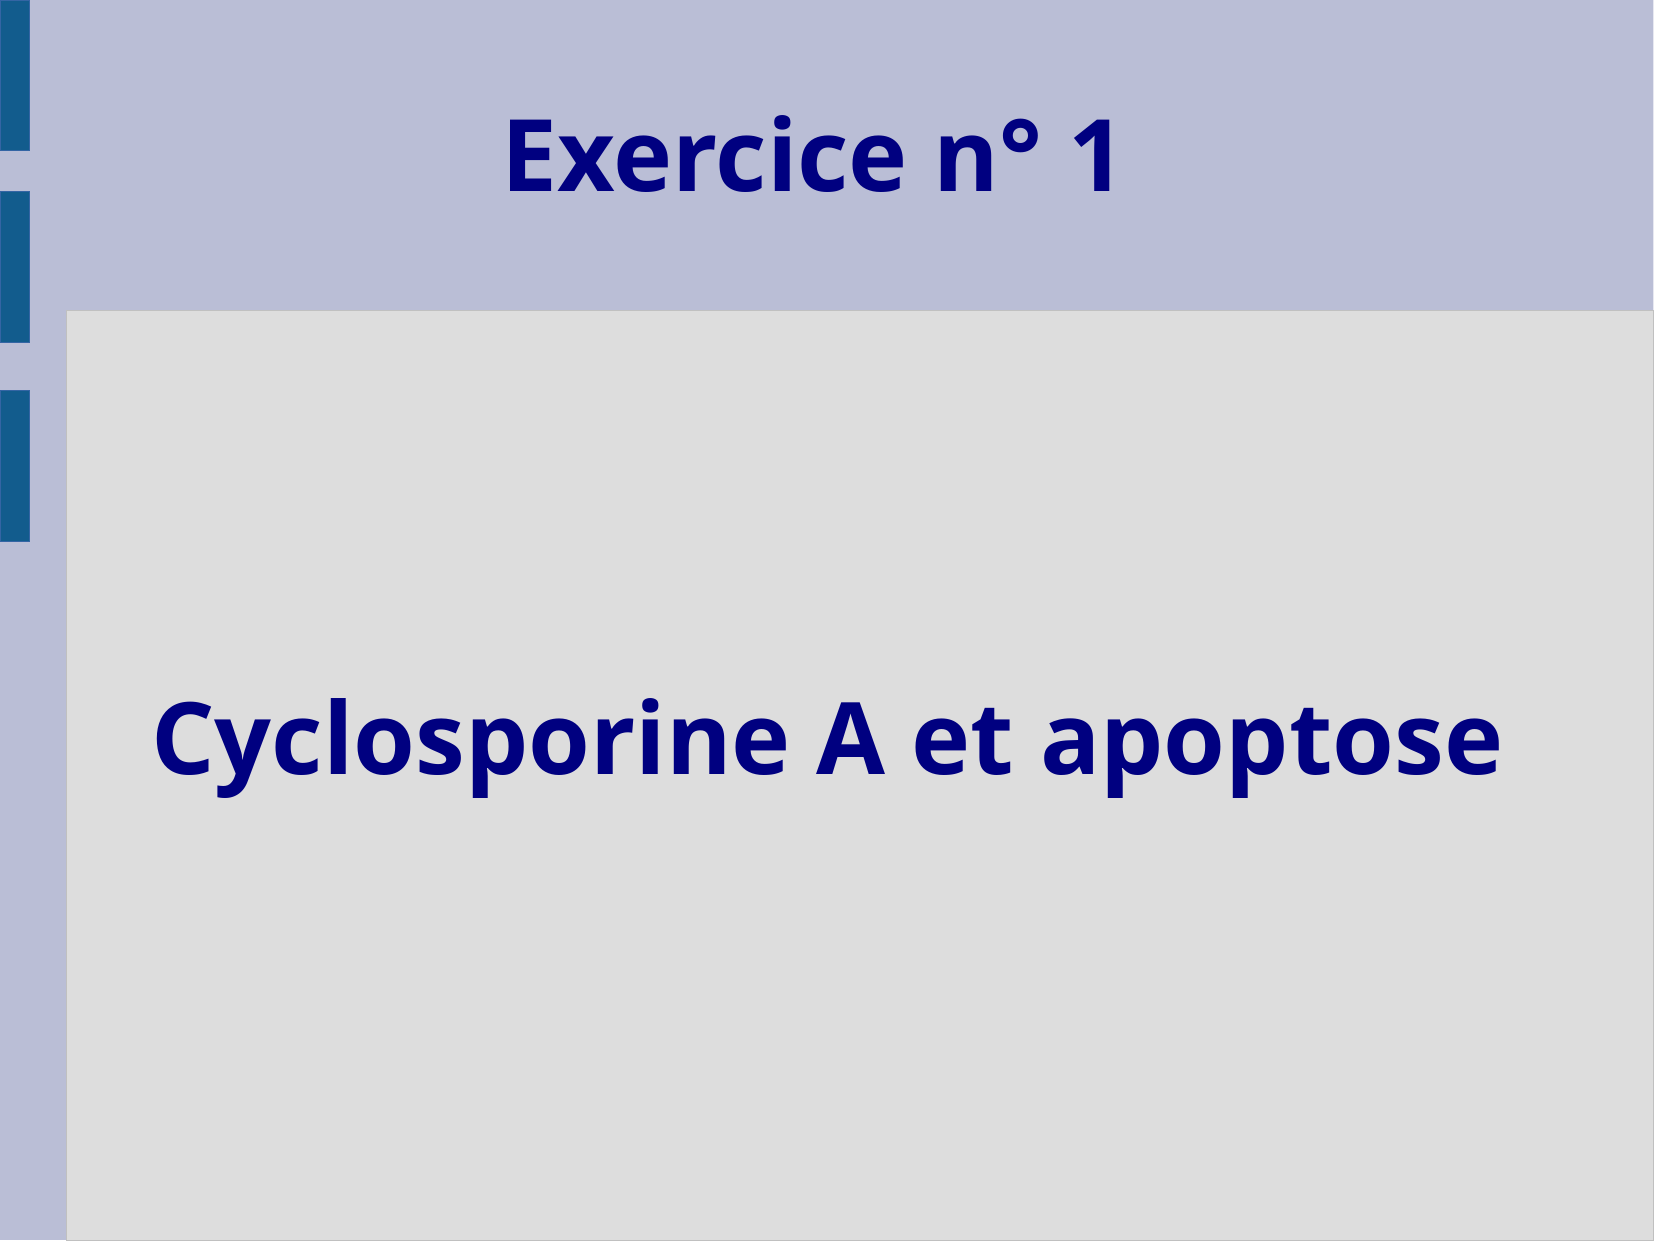

# Exercice n° 1
Cyclosporine A et apoptose